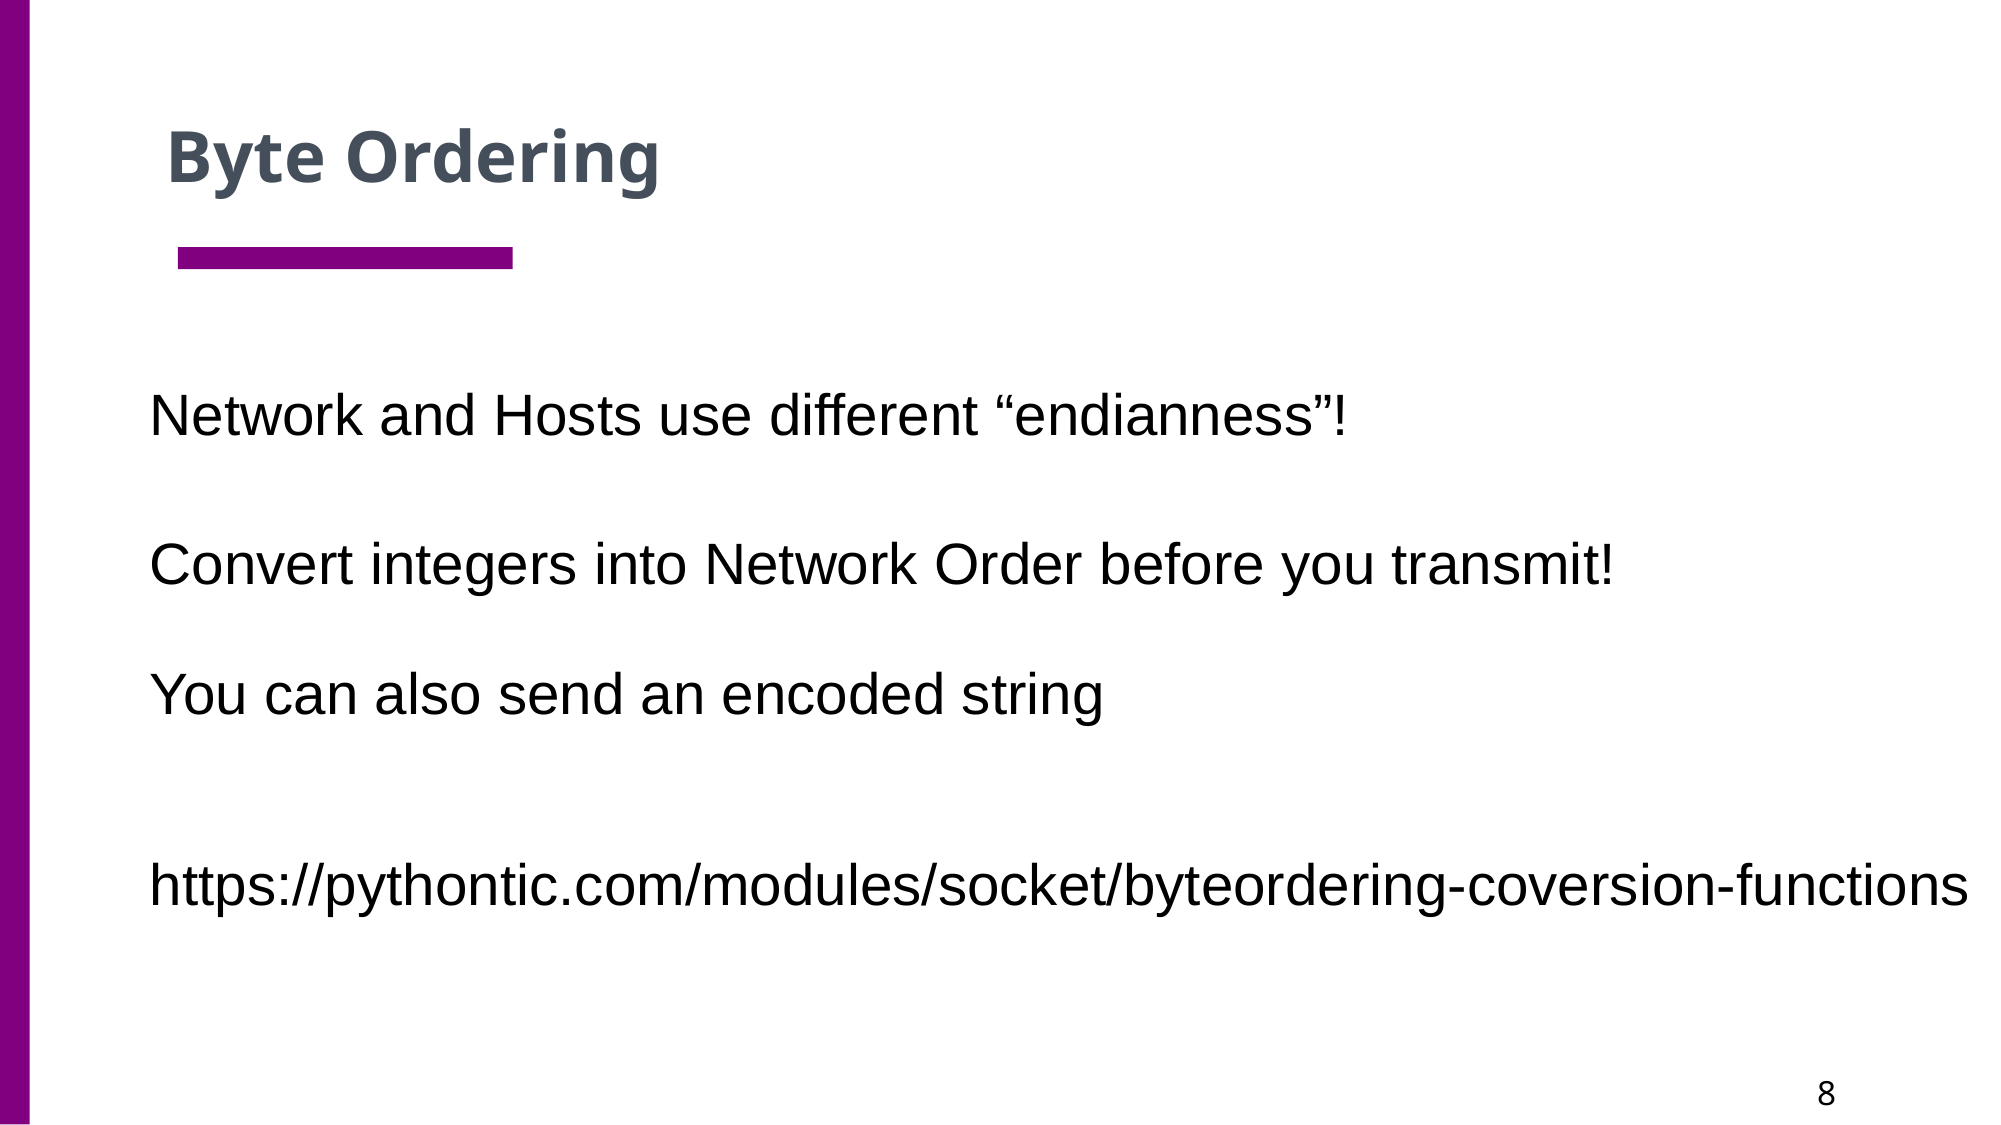

Byte Ordering
Network and Hosts use different “endianness”!
Convert integers into Network Order before you transmit!
You can also send an encoded string
https://pythontic.com/modules/socket/byteordering-coversion-functions